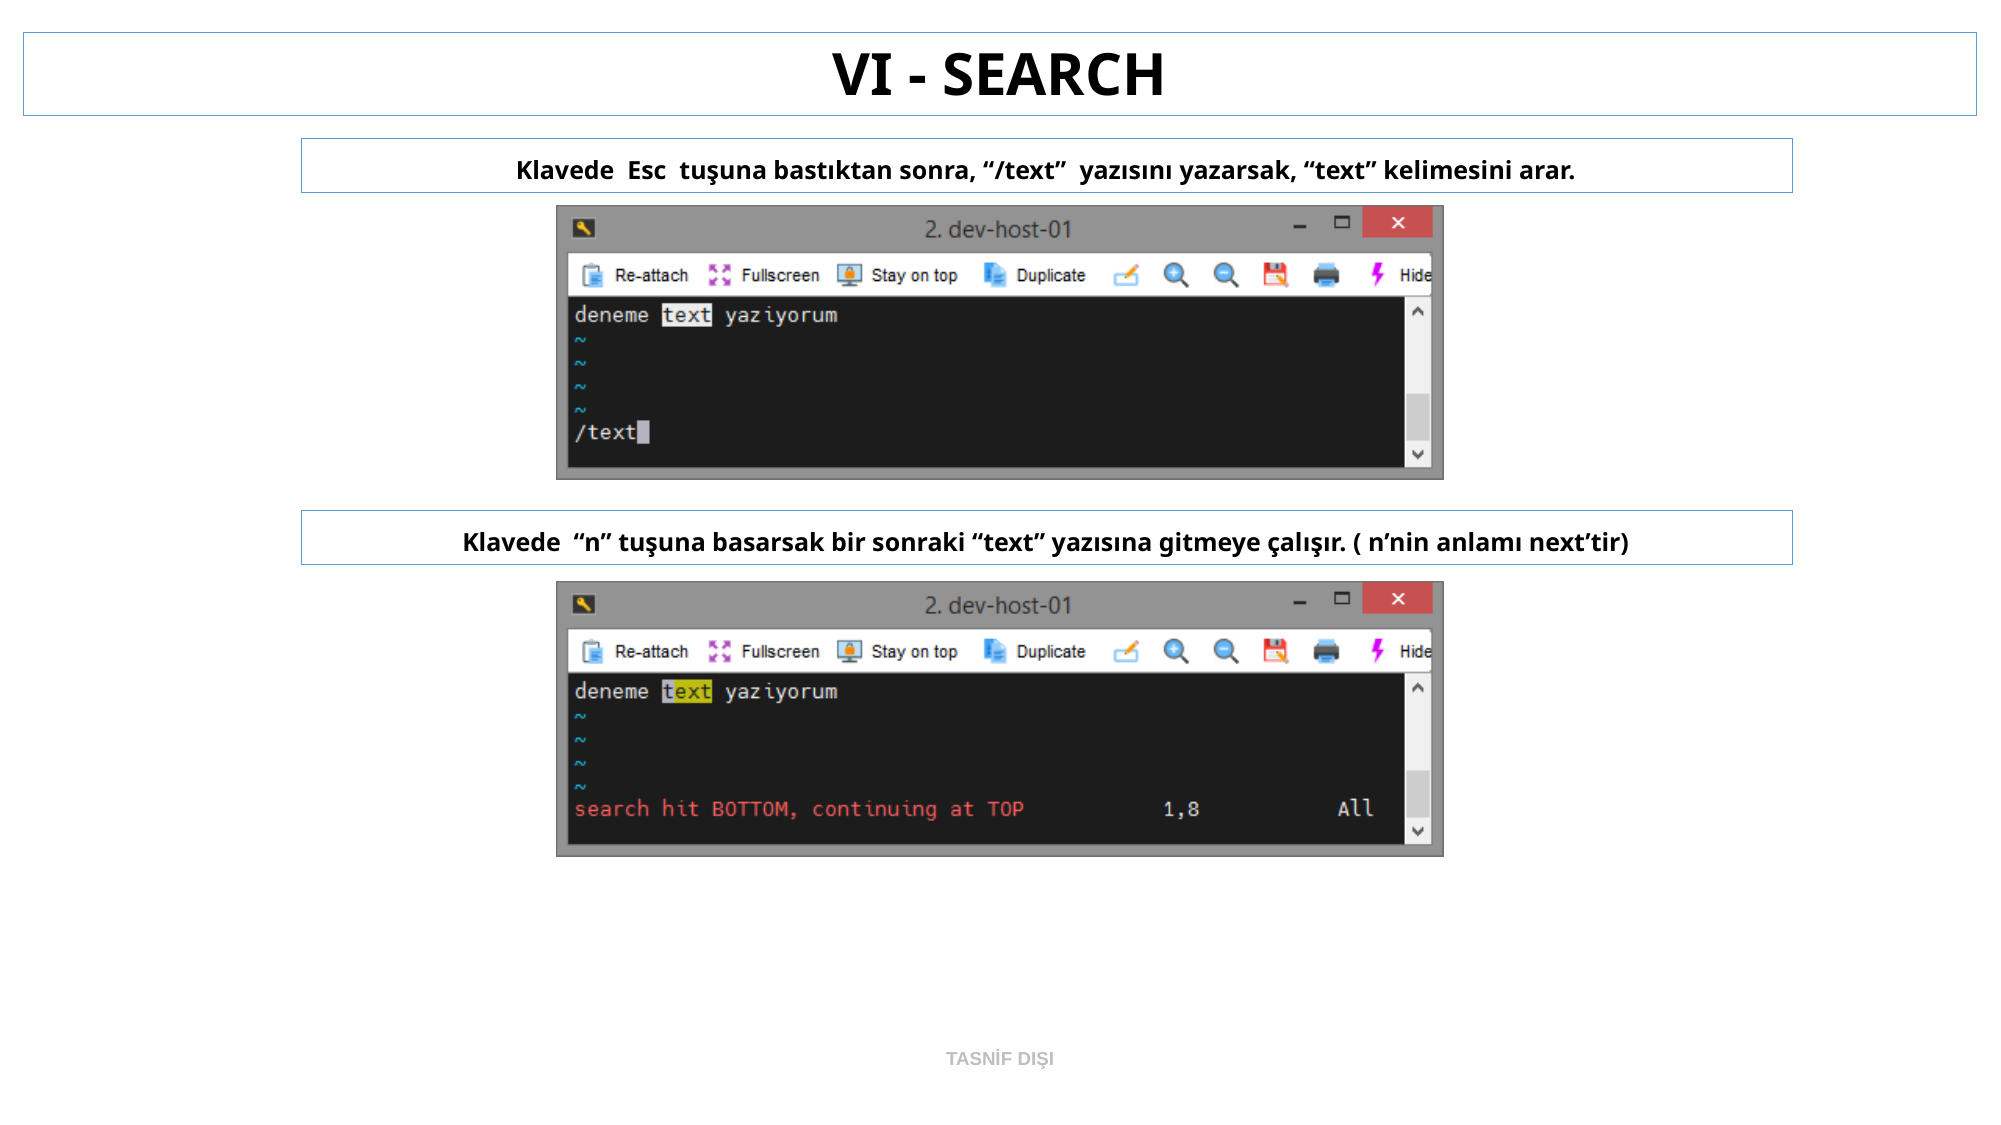

# VI - SEARCH
Klavede Esc tuşuna bastıktan sonra, “/text” yazısını yazarsak, “text” kelimesini arar.
Klavede “n” tuşuna basarsak bir sonraki “text” yazısına gitmeye çalışır. ( n’nin anlamı next’tir)
TASNİF DIŞI